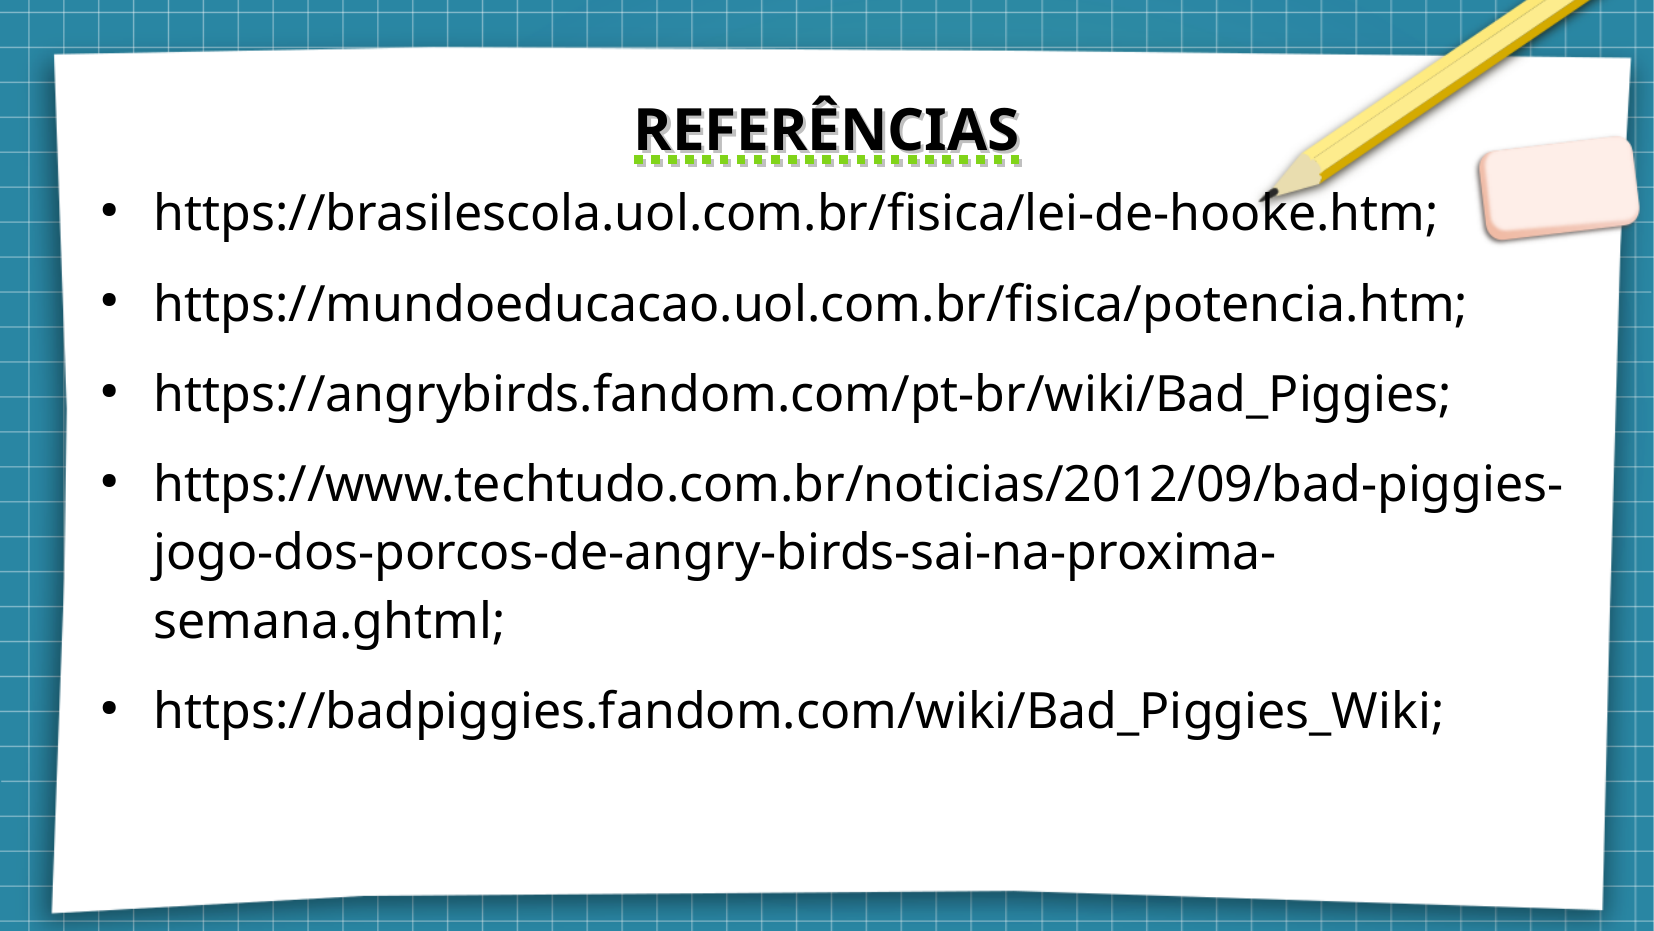

# Referências
https://brasilescola.uol.com.br/fisica/lei-de-hooke.htm;
https://mundoeducacao.uol.com.br/fisica/potencia.htm;
https://angrybirds.fandom.com/pt-br/wiki/Bad_Piggies;
https://www.techtudo.com.br/noticias/2012/09/bad-piggies-jogo-dos-porcos-de-angry-birds-sai-na-proxima-semana.ghtml;
https://badpiggies.fandom.com/wiki/Bad_Piggies_Wiki;